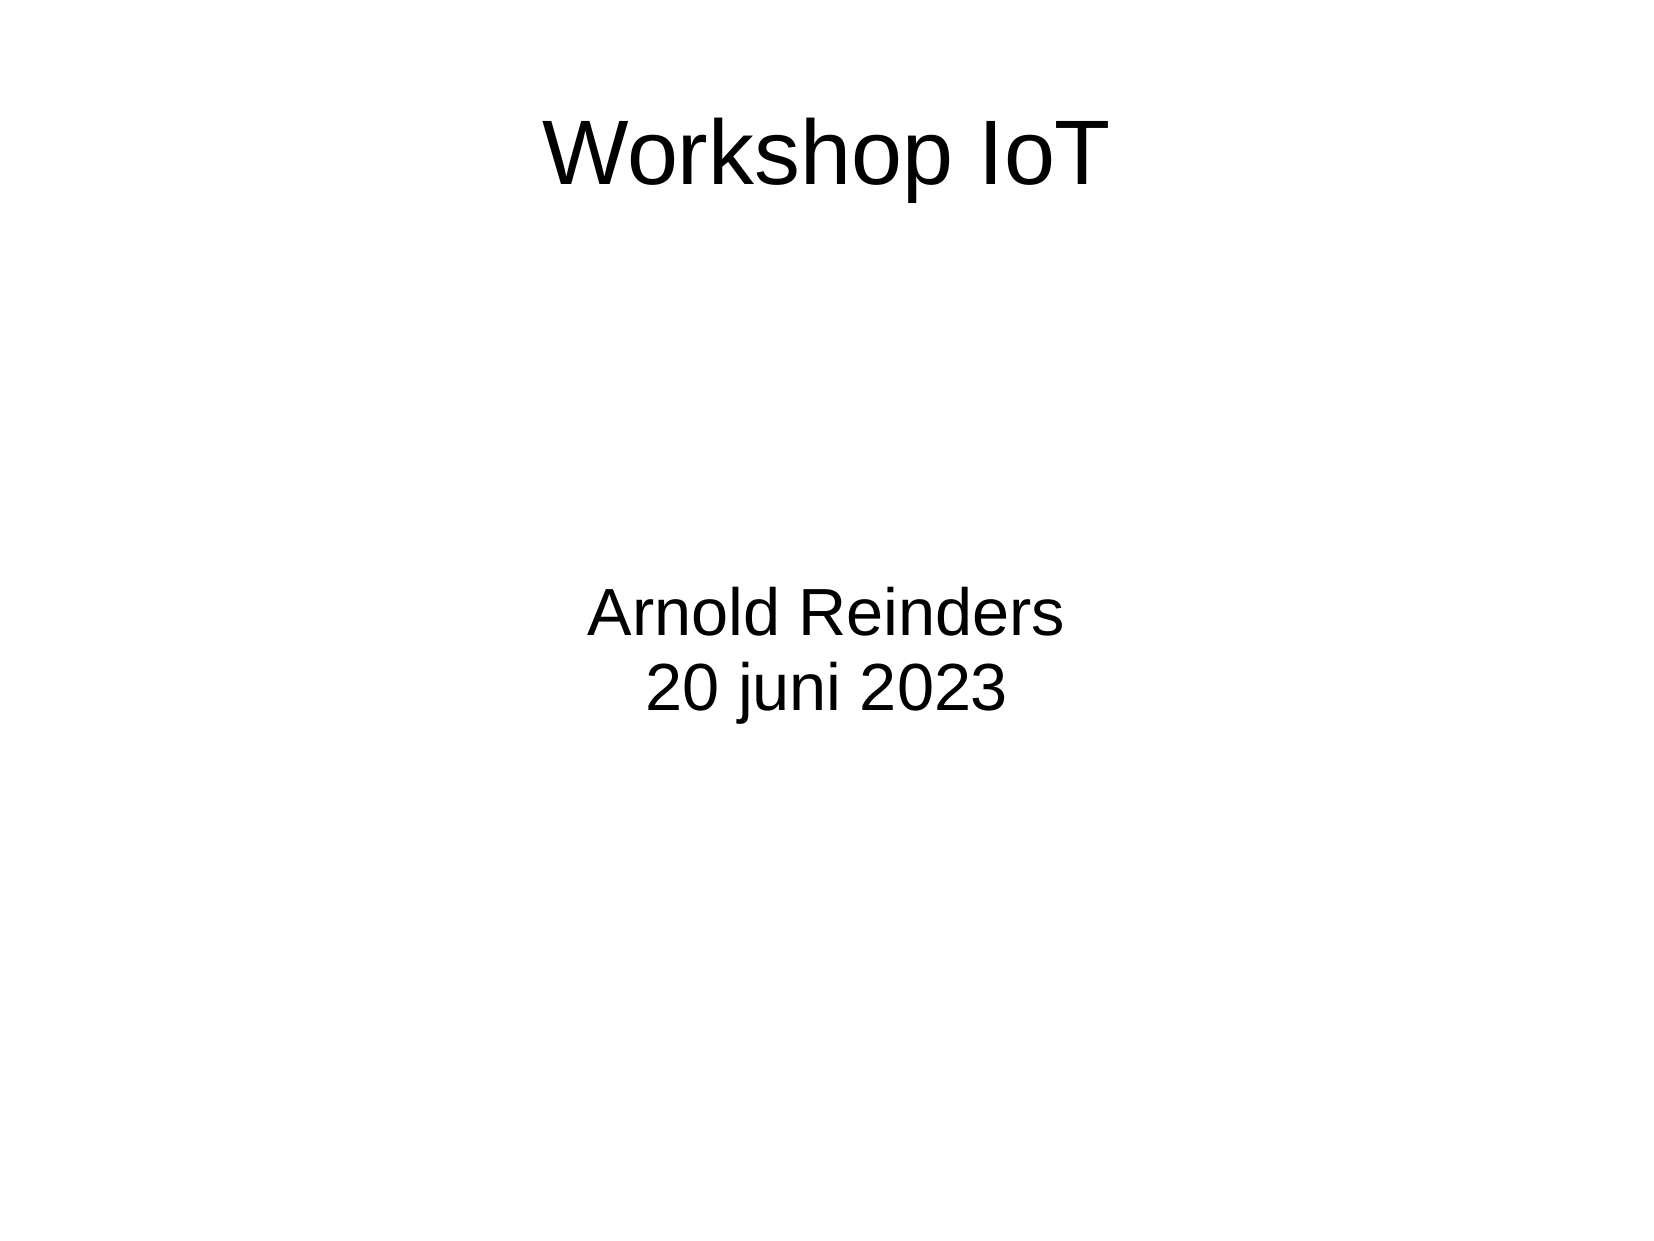

# Workshop IoT
Arnold Reinders
20 juni 2023